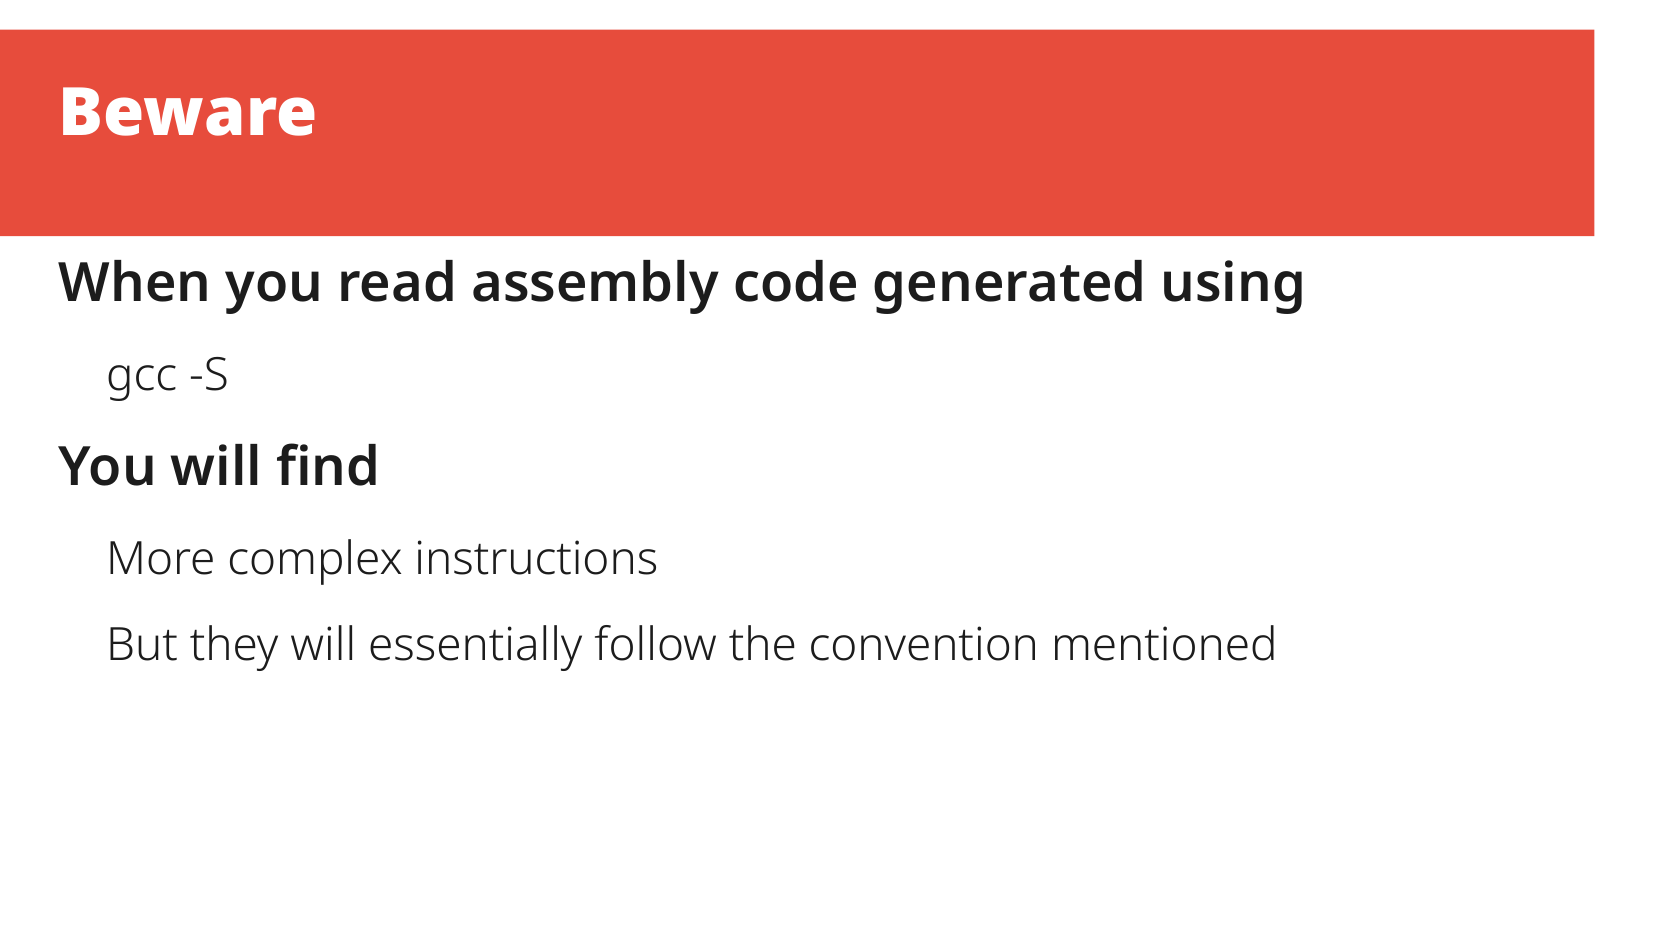

# Beware
When you read assembly code generated using
gcc -S
You will find
More complex instructions
But they will essentially follow the convention mentioned
42